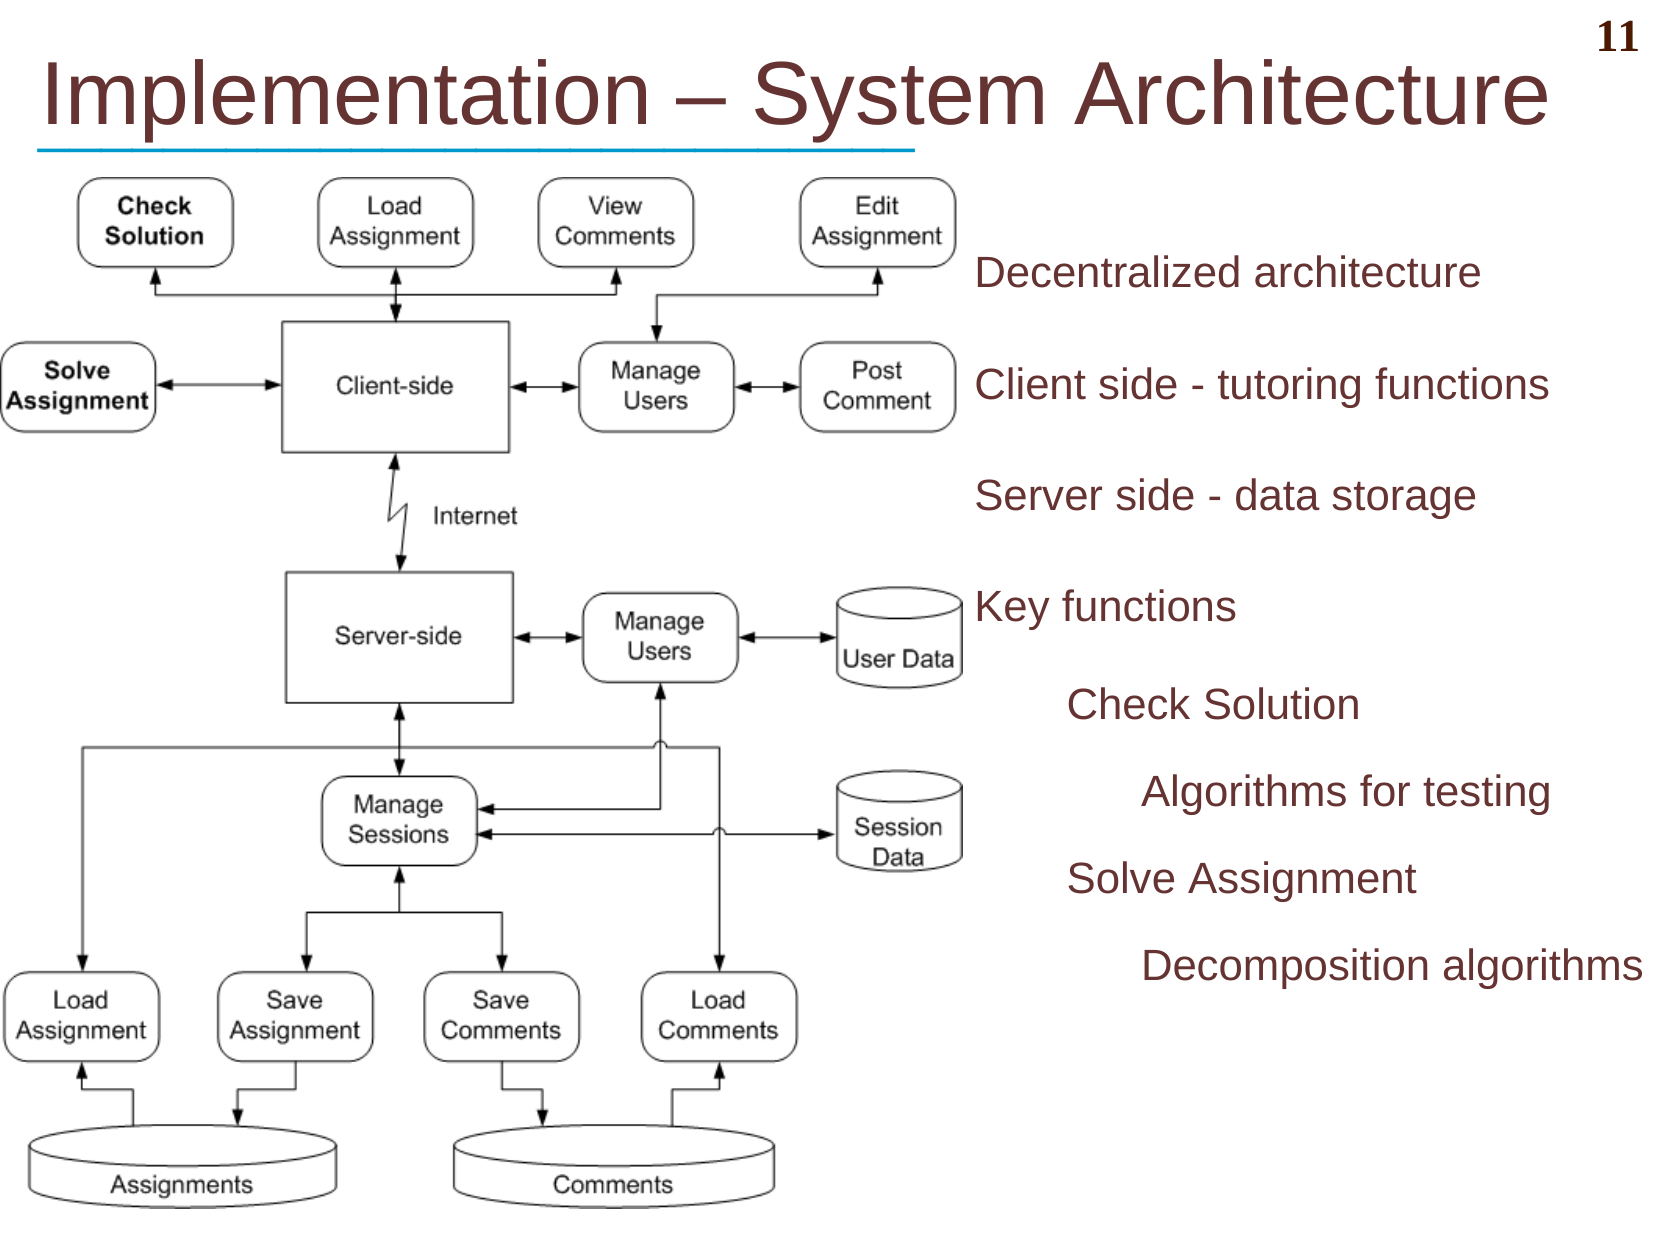

11
# Implementation – System Architecture
____________________________
Decentralized architecture
Client side - tutoring functions
Server side - data storage
Key functions
Check Solution
Algorithms for testing
Solve Assignment
Decomposition algorithms